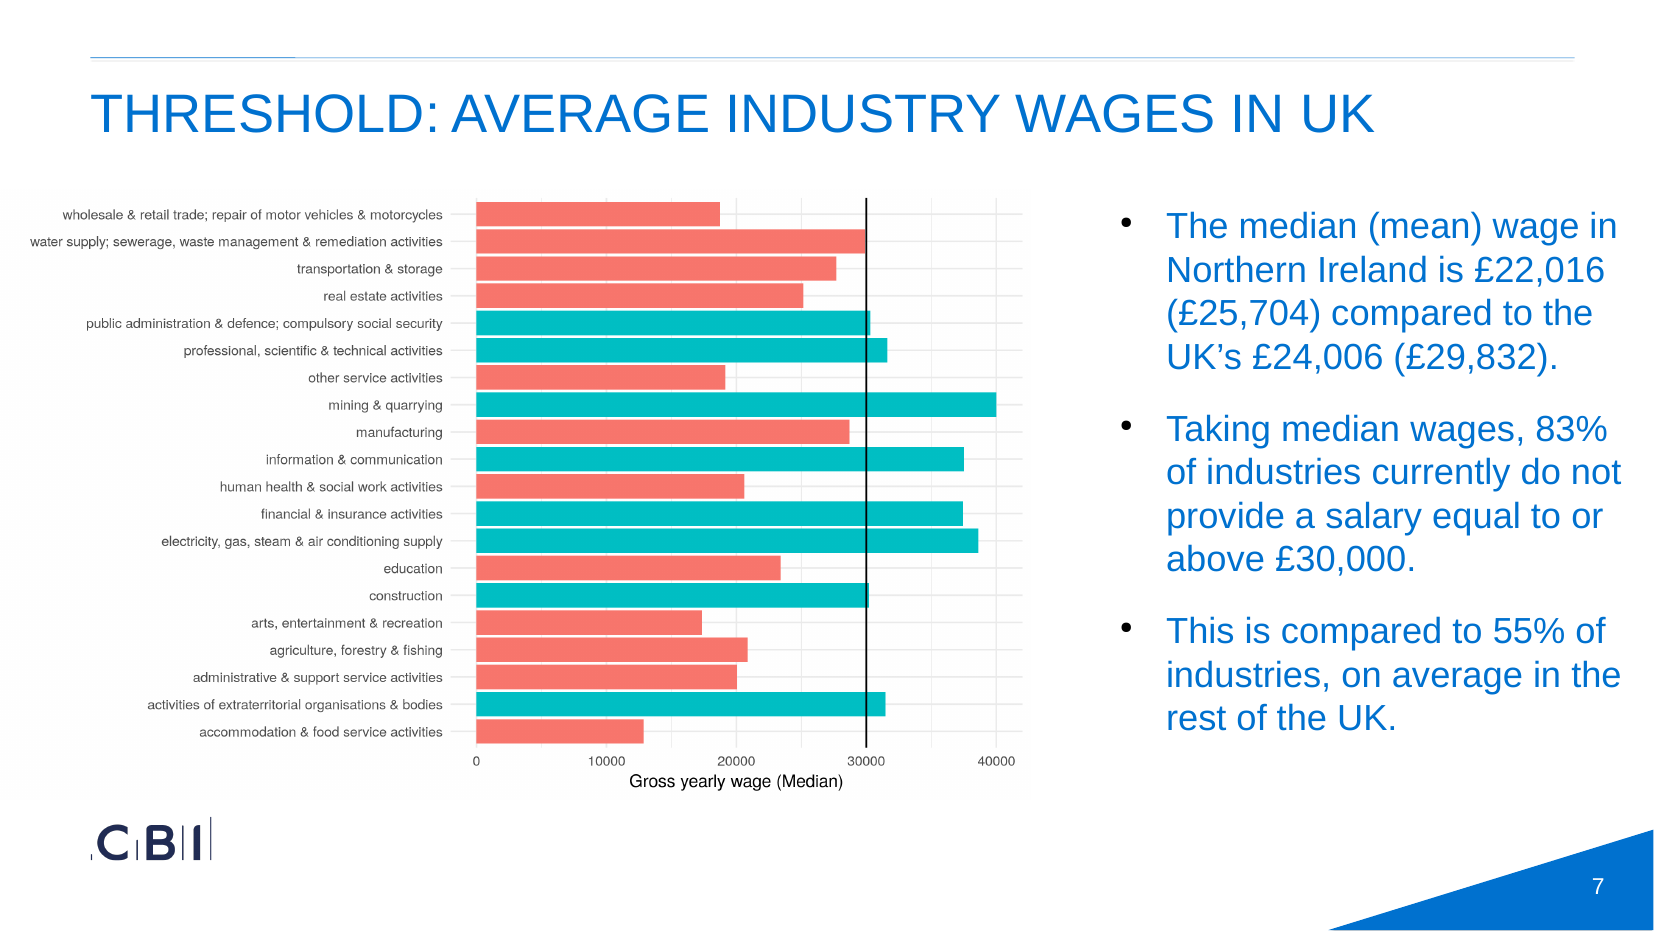

# Threshold: Average industry wages in UK
The median (mean) wage in Northern Ireland is £22,016 (£25,704) compared to the UK’s £24,006 (£29,832).
Taking median wages, 83% of industries currently do not provide a salary equal to or above £30,000.
This is compared to 55% of industries, on average in the rest of the UK.